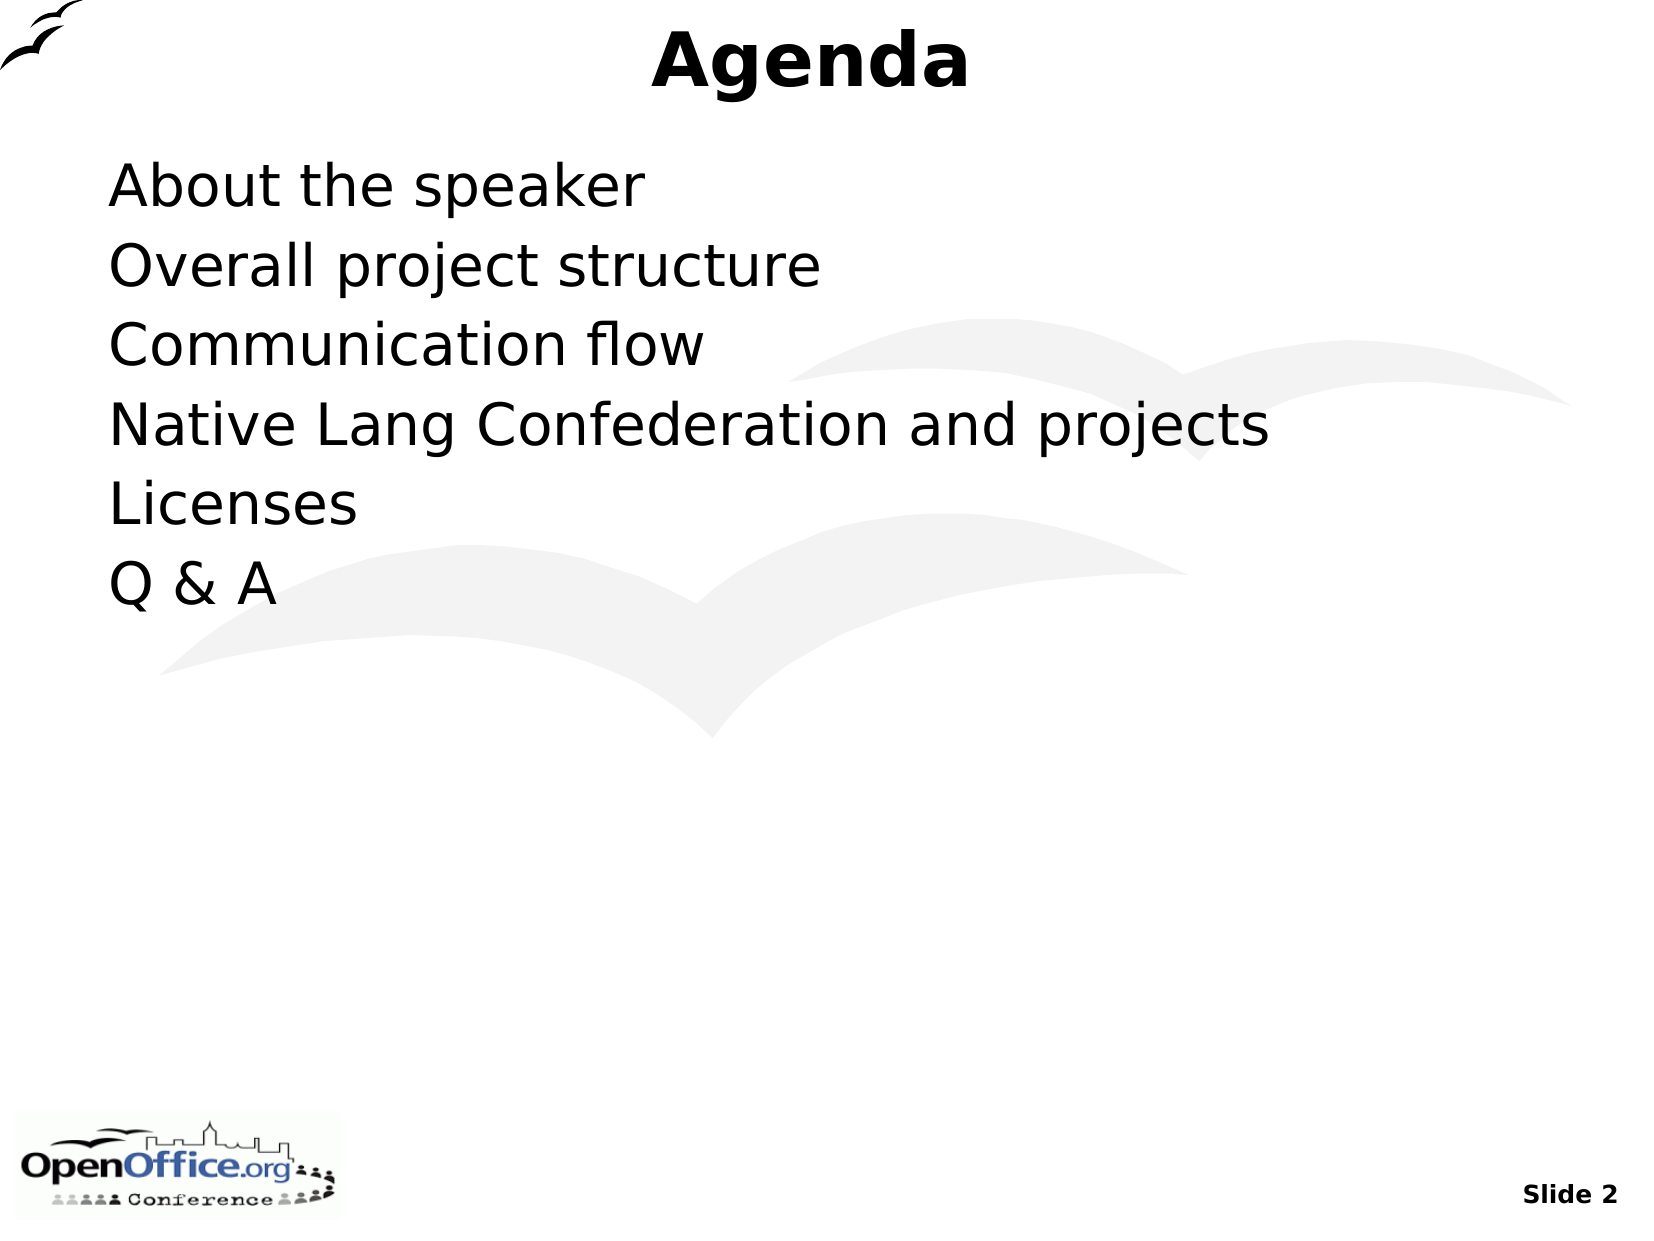

# Agenda
About the speaker
Overall project structure
Communication flow
Native Lang Confederation and projects
Licenses
Q & A